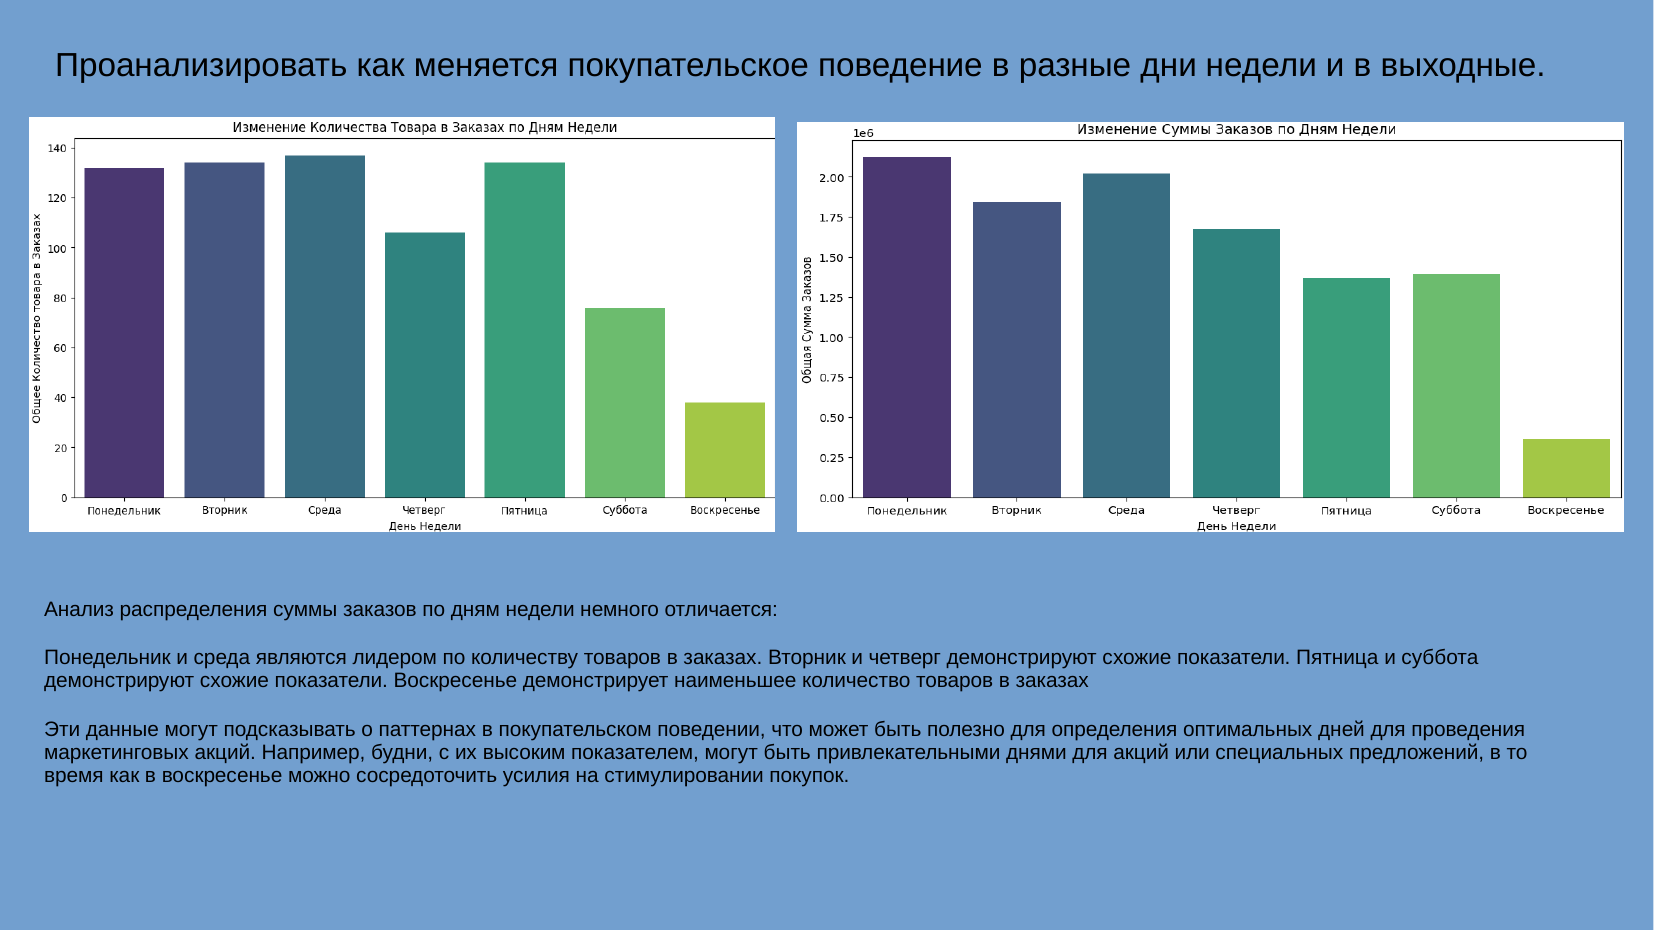

# Проанализировать как меняется покупательское поведение в разные дни недели и в выходные.
Анализ распределения суммы заказов по дням недели немного отличается:
Понедельник и среда являются лидером по количеству товаров в заказах. Вторник и четверг демонстрируют схожие показатели. Пятница и суббота демонстрируют схожие показатели. Воскресенье демонстрирует наименьшее количество товаров в заказах
Эти данные могут подсказывать о паттернах в покупательском поведении, что может быть полезно для определения оптимальных дней для проведения маркетинговых акций. Например, будни, с их высоким показателем, могут быть привлекательными днями для акций или специальных предложений, в то время как в воскресенье можно сосредоточить усилия на стимулировании покупок.
10